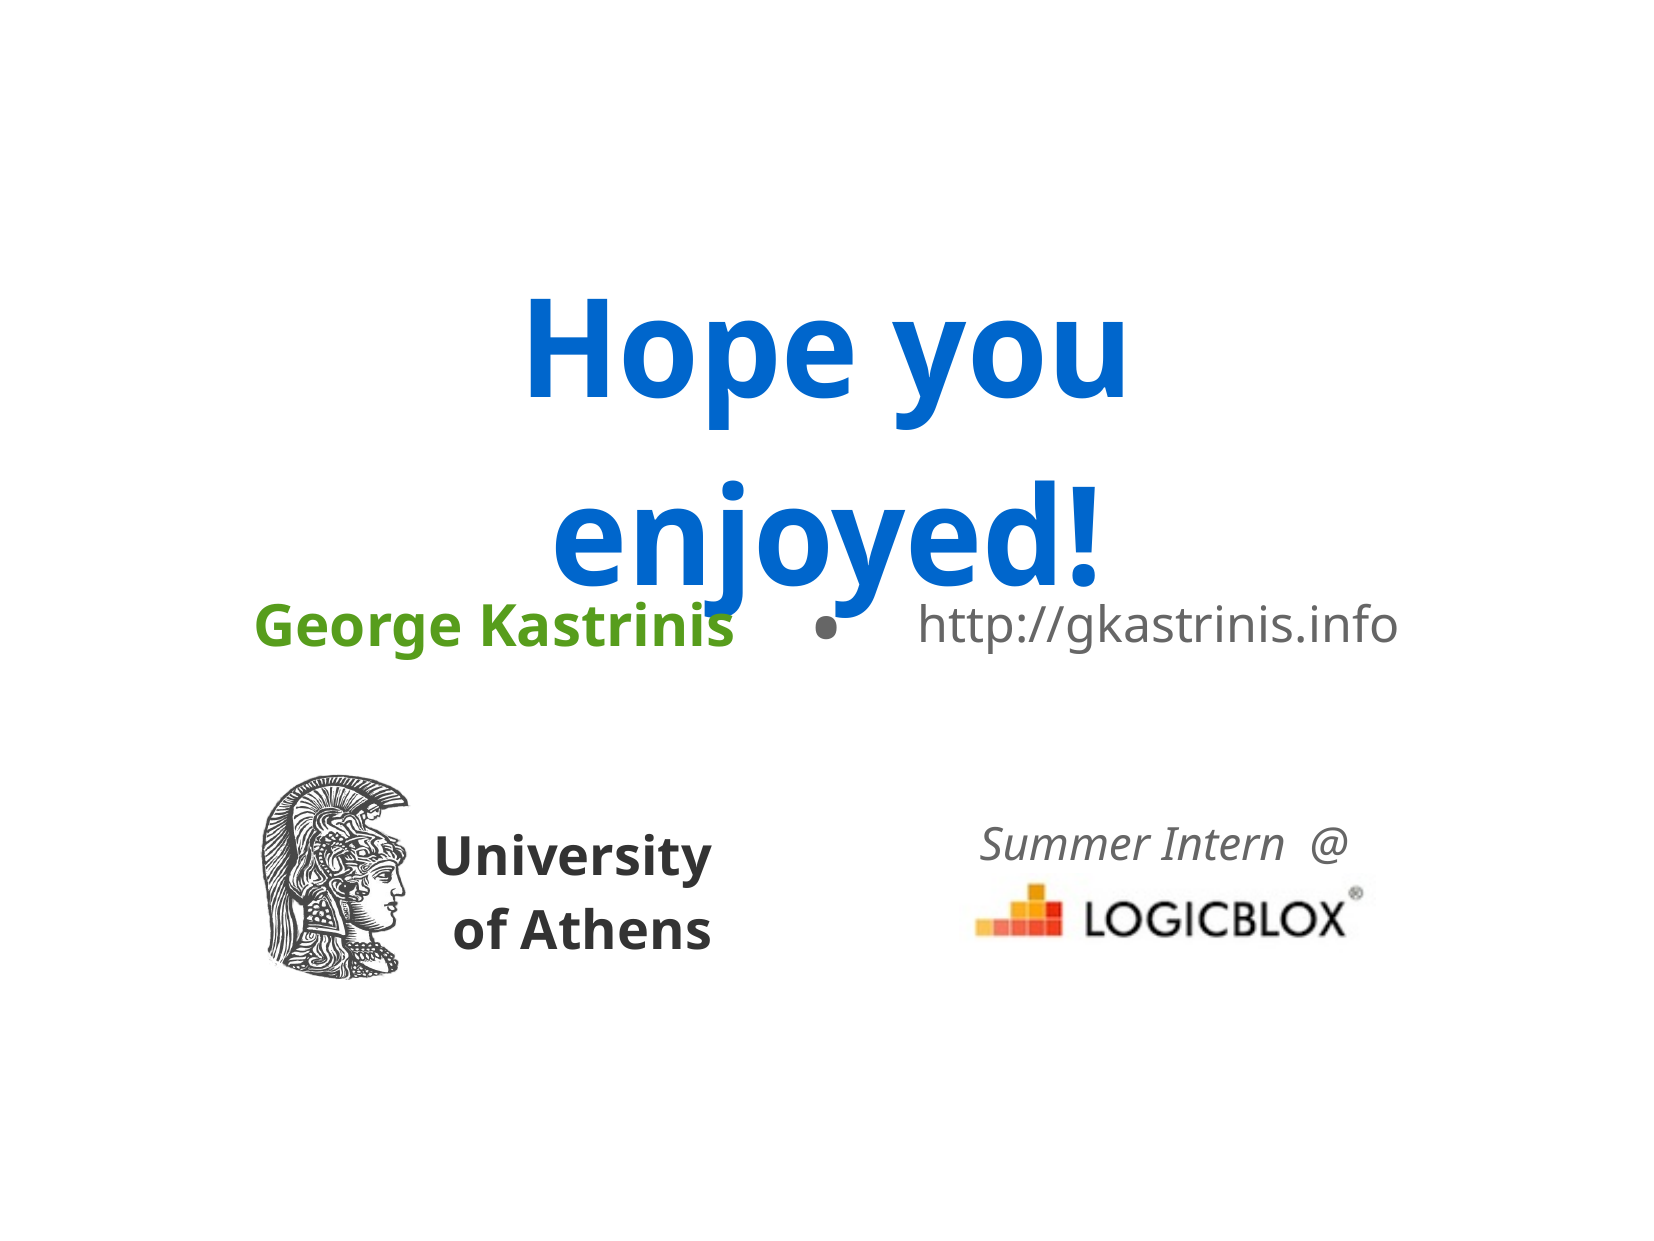

Hope you enjoyed!
•
George Kastrinis
http://gkastrinis.info
University
of Athens
Summer Intern @